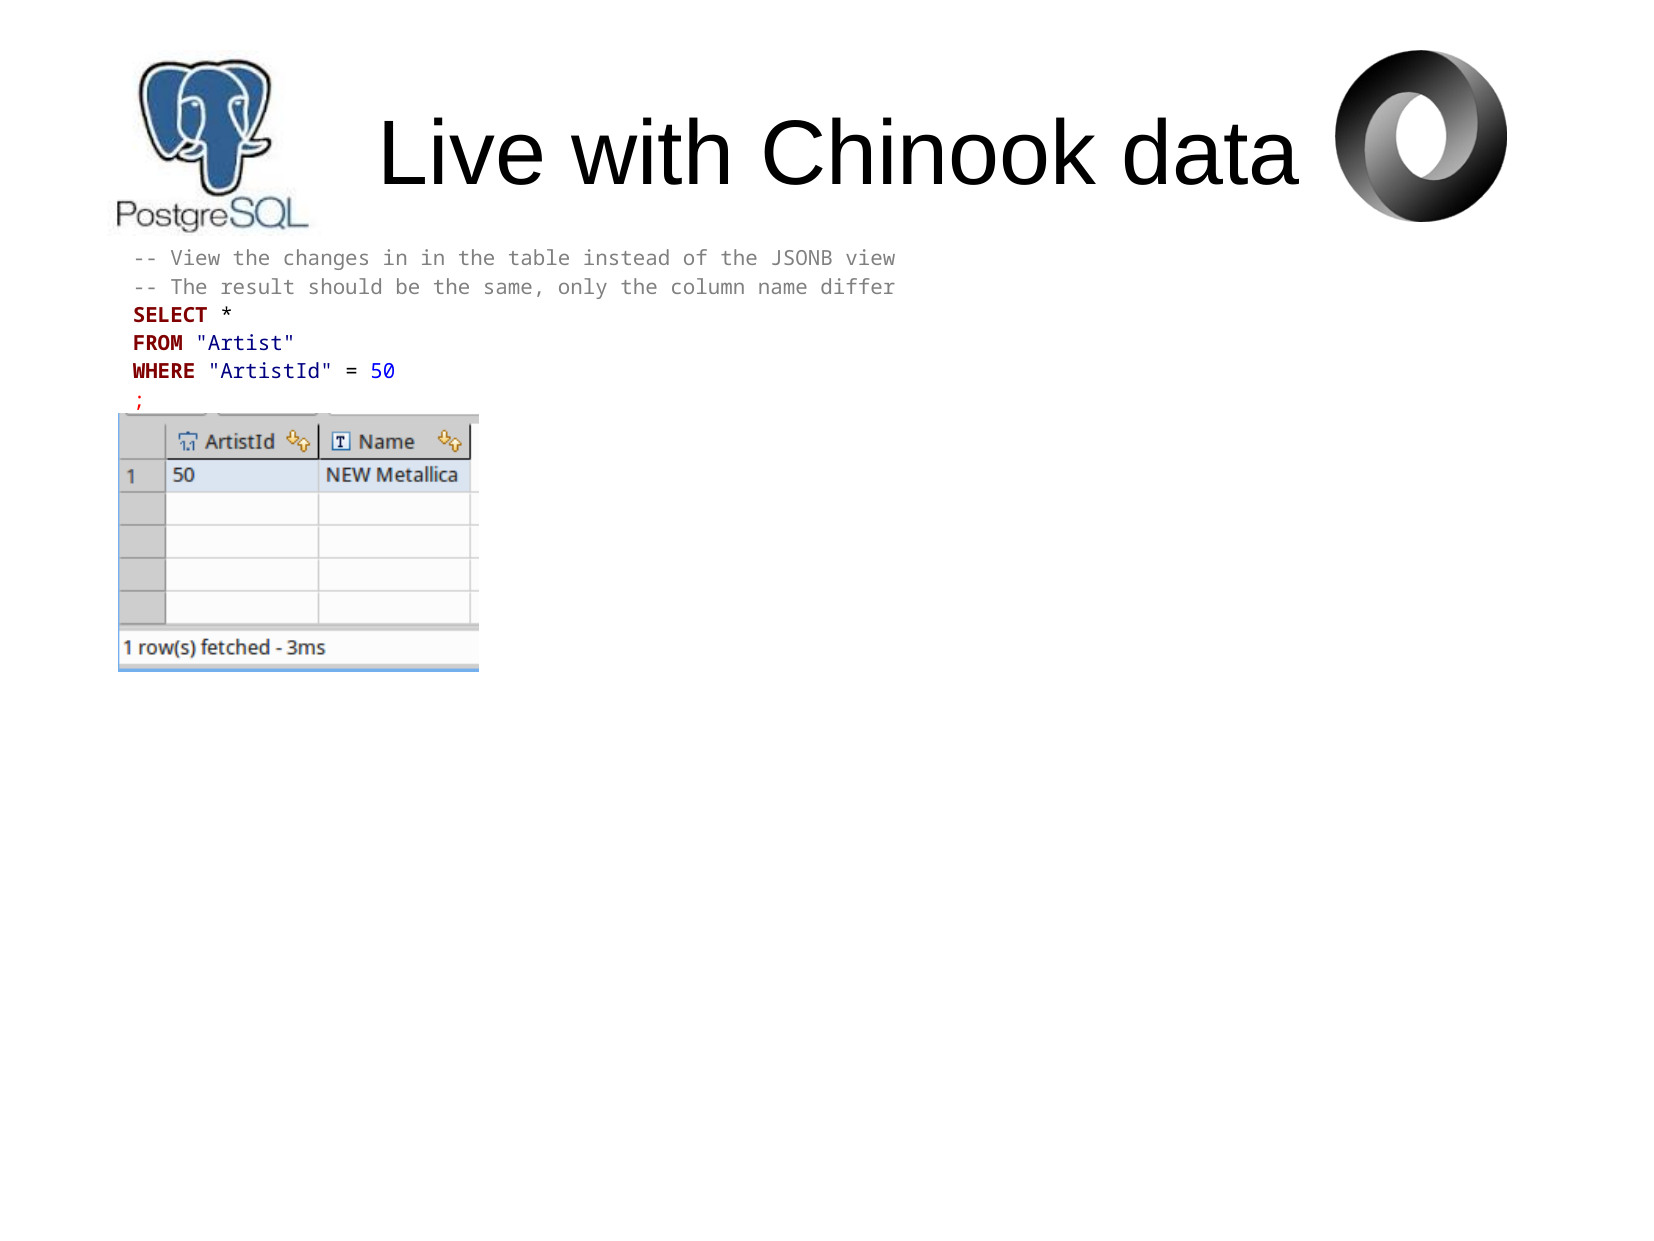

# Live with Chinook data
-- View the changes in in the table instead of the JSONB view
-- The result should be the same, only the column name differ
SELECT *
FROM "Artist"
WHERE "ArtistId" = 50
;